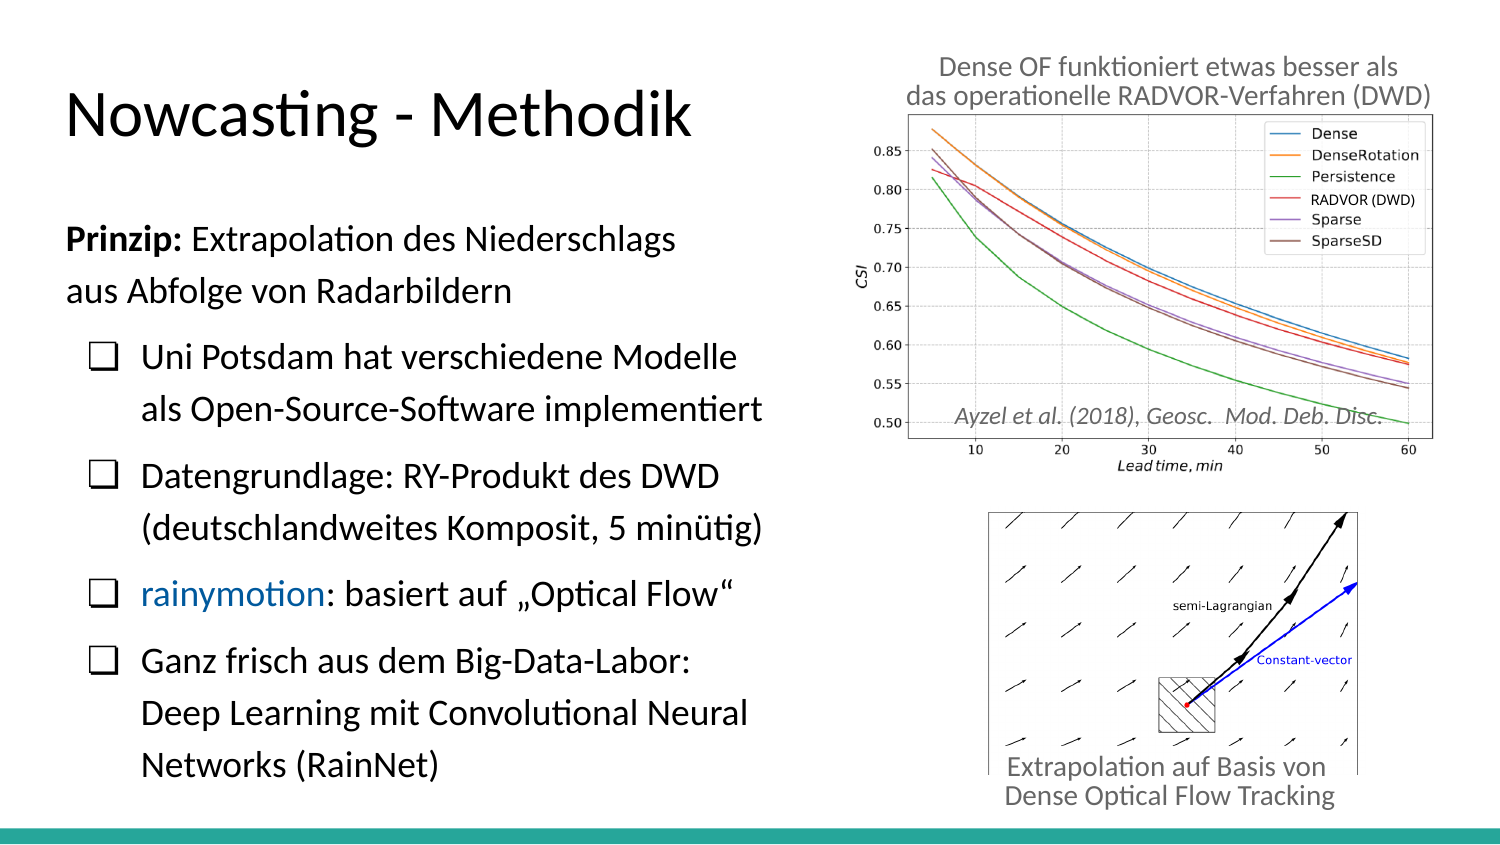

Dense OF funktioniert etwas besser als
das operationelle RADVOR-Verfahren (DWD)
Nowcasting - Methodik
RADVOR (DWD)
Prinzip: Extrapolation des Niederschlags
aus Abfolge von Radarbildern
Uni Potsdam hat verschiedene Modelle
als Open-Source-Software implementiert
Datengrundlage: RY-Produkt des DWD
(deutschlandweites Komposit, 5 minütig)
rainymotion: basiert auf „Optical Flow“
Ganz frisch aus dem Big-Data-Labor:
Deep Learning mit Convolutional Neural
Networks (RainNet)
Ayzel et al. (2018), Geosc. Mod. Deb. Disc.
Extrapolation auf Basis von
Dense Optical Flow Tracking